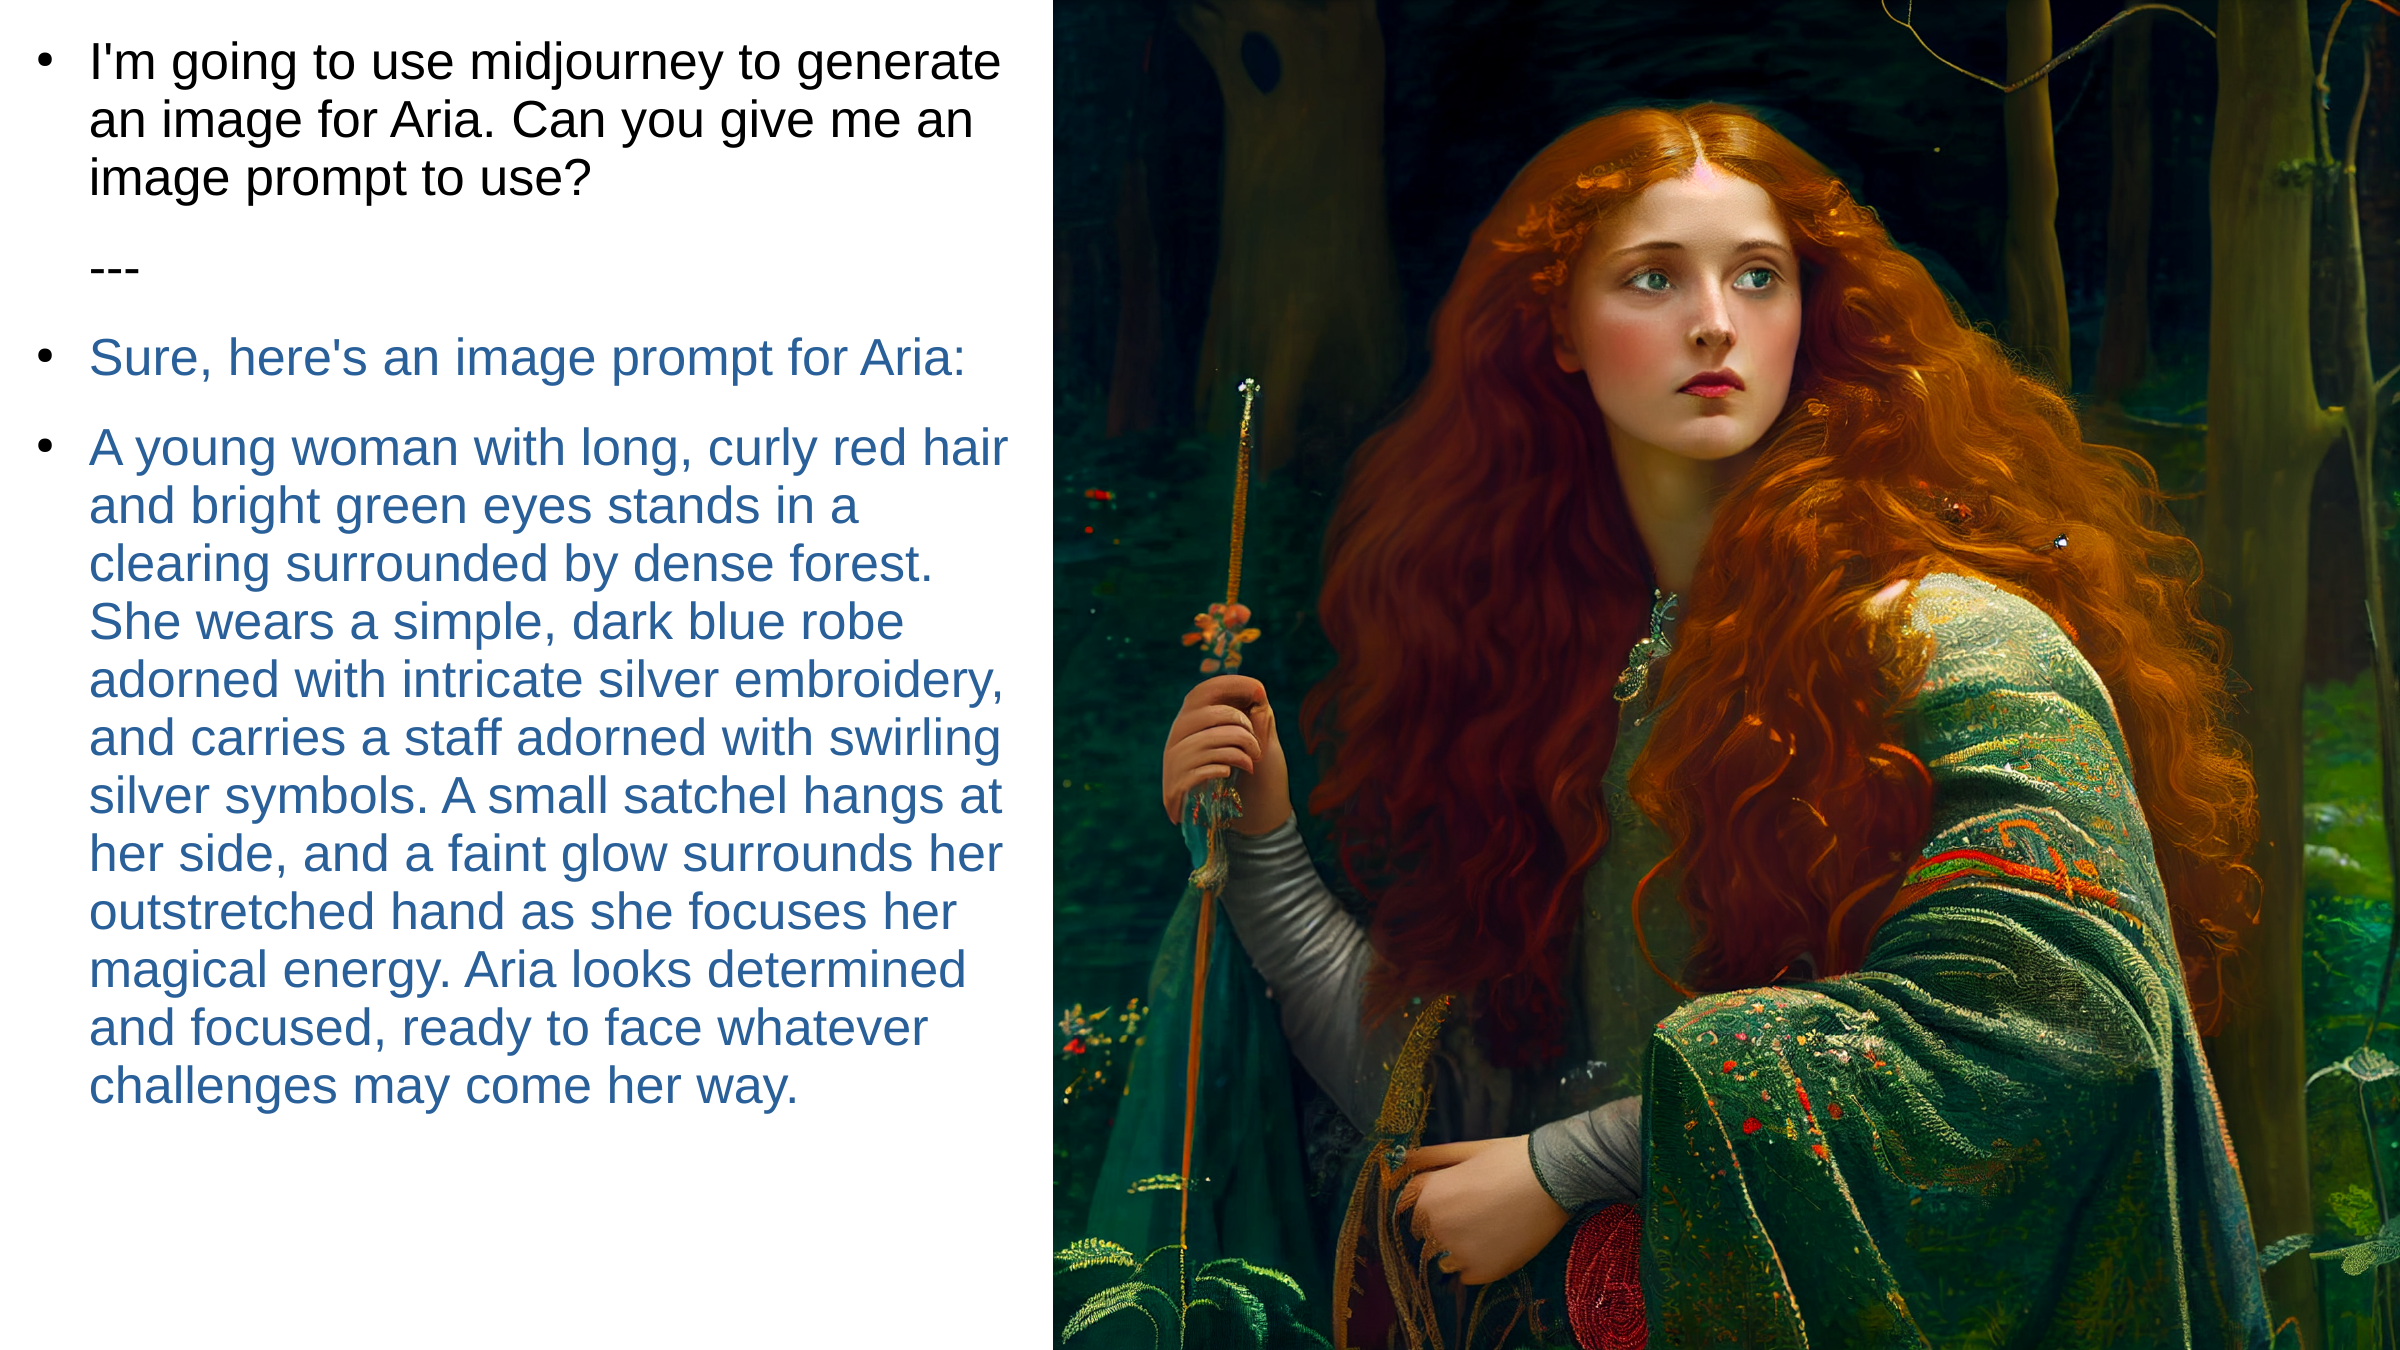

# I'm going to use midjourney to generate an image for Aria. Can you give me an image prompt to use?
---
Sure, here's an image prompt for Aria:
A young woman with long, curly red hair and bright green eyes stands in a clearing surrounded by dense forest. She wears a simple, dark blue robe adorned with intricate silver embroidery, and carries a staff adorned with swirling silver symbols. A small satchel hangs at her side, and a faint glow surrounds her outstretched hand as she focuses her magical energy. Aria looks determined and focused, ready to face whatever challenges may come her way.